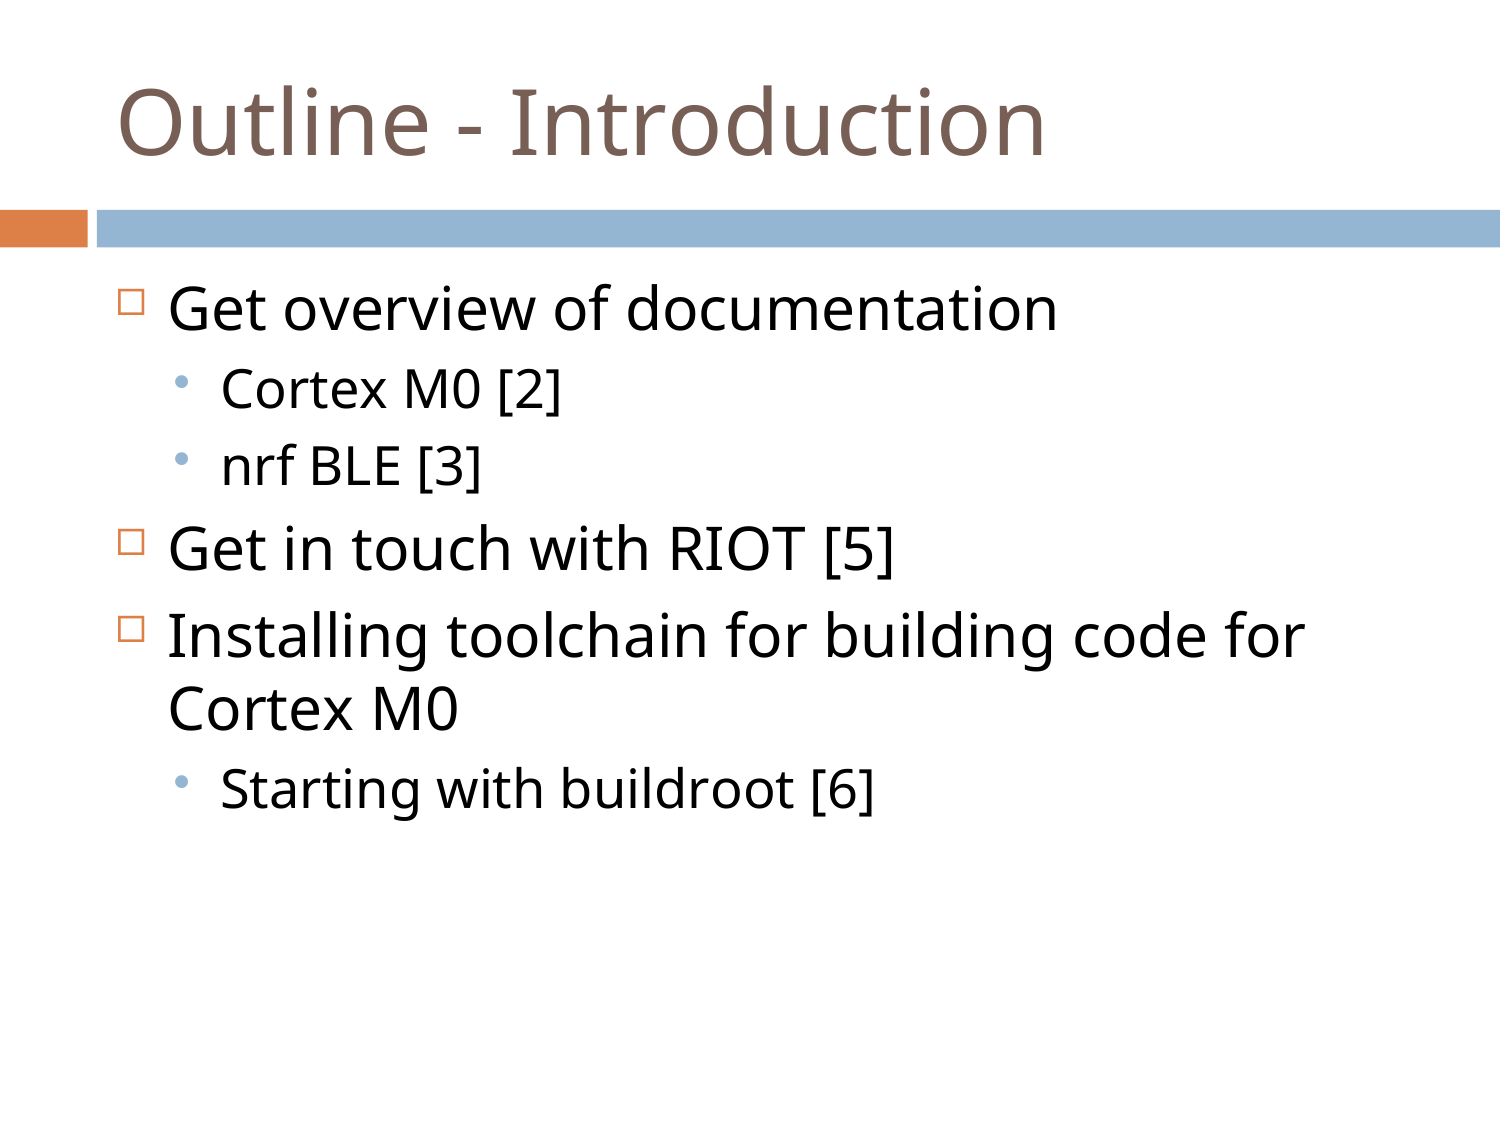

# Outline - Introduction
Get overview of documentation
Cortex M0 [2]
nrf BLE [3]
Get in touch with RIOT [5]
Installing toolchain for building code for Cortex M0
Starting with buildroot [6]